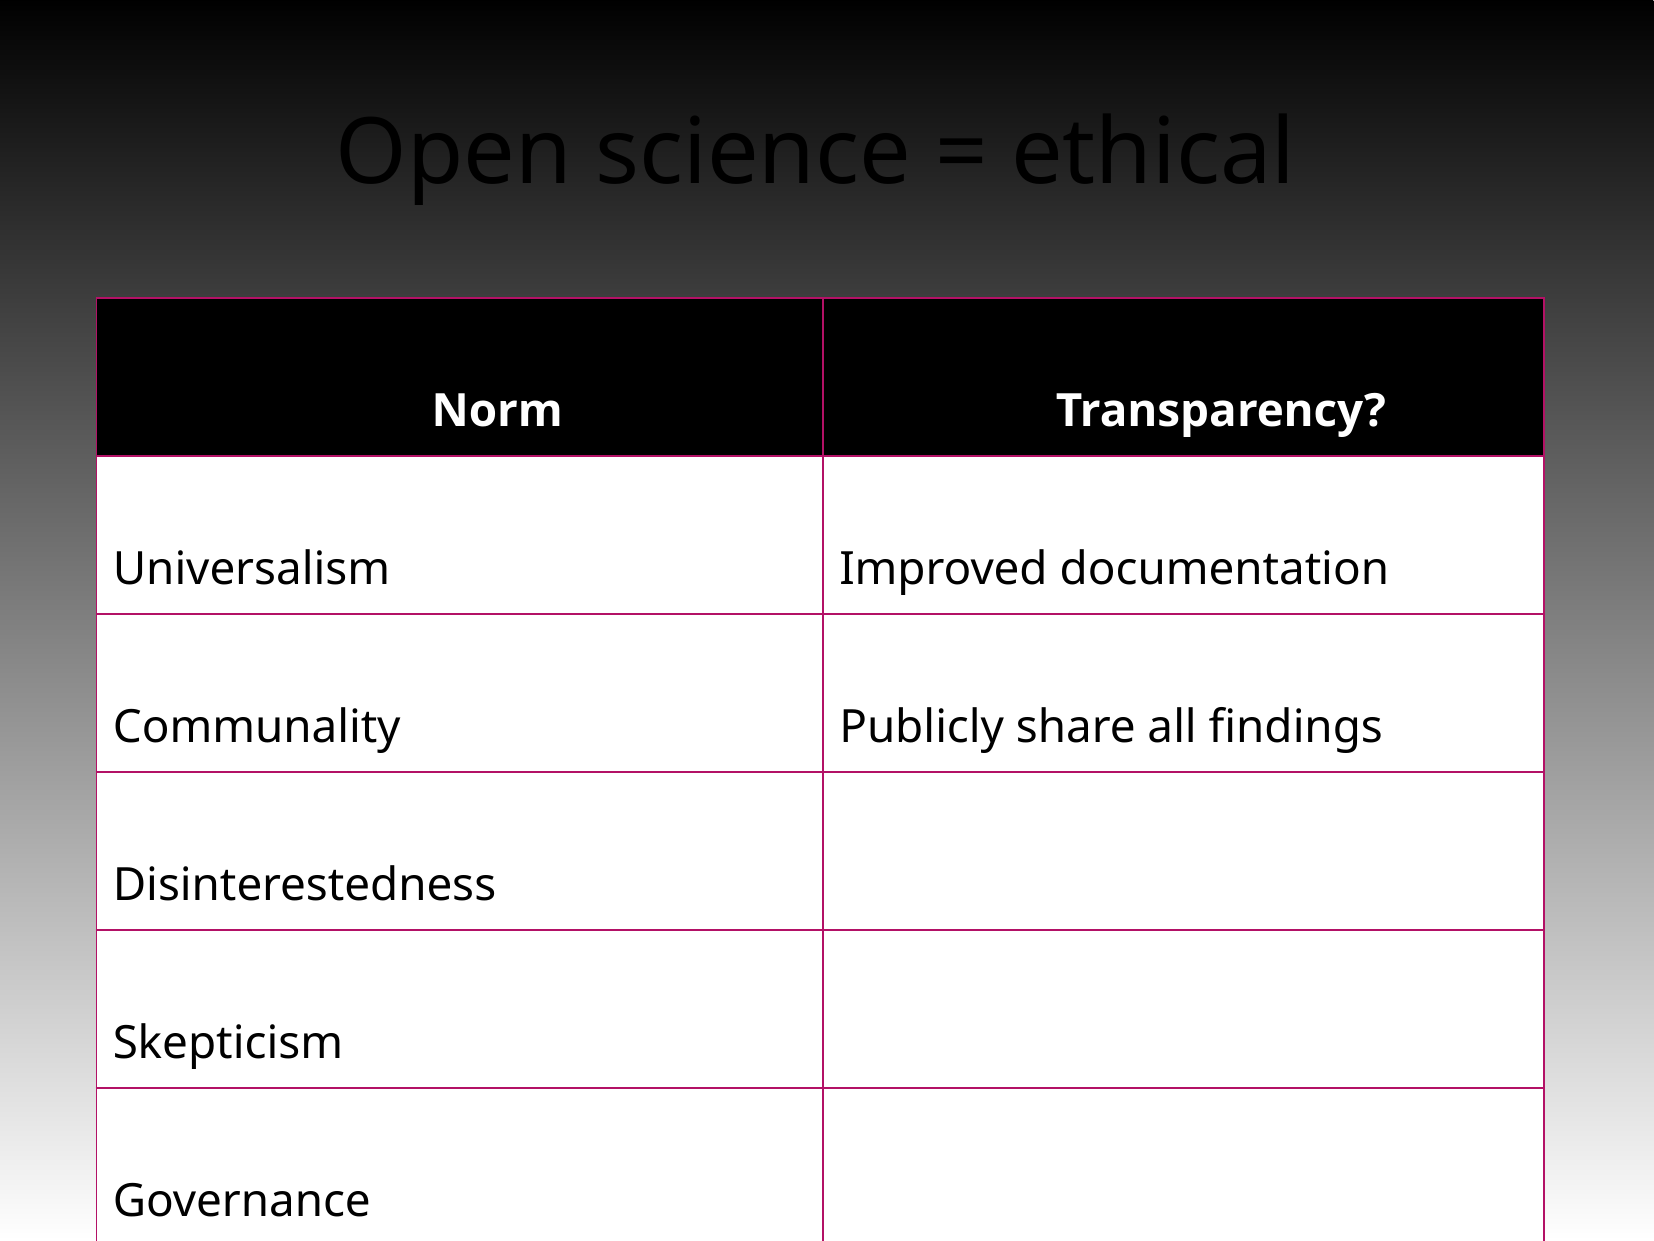

# Open science = ethical
| Norm | Transparency? |
| --- | --- |
| Universalism | Improved documentation |
| Communality | Publicly share all findings |
| Disinterestedness | |
| Skepticism | |
| Governance | |
| Quality | |